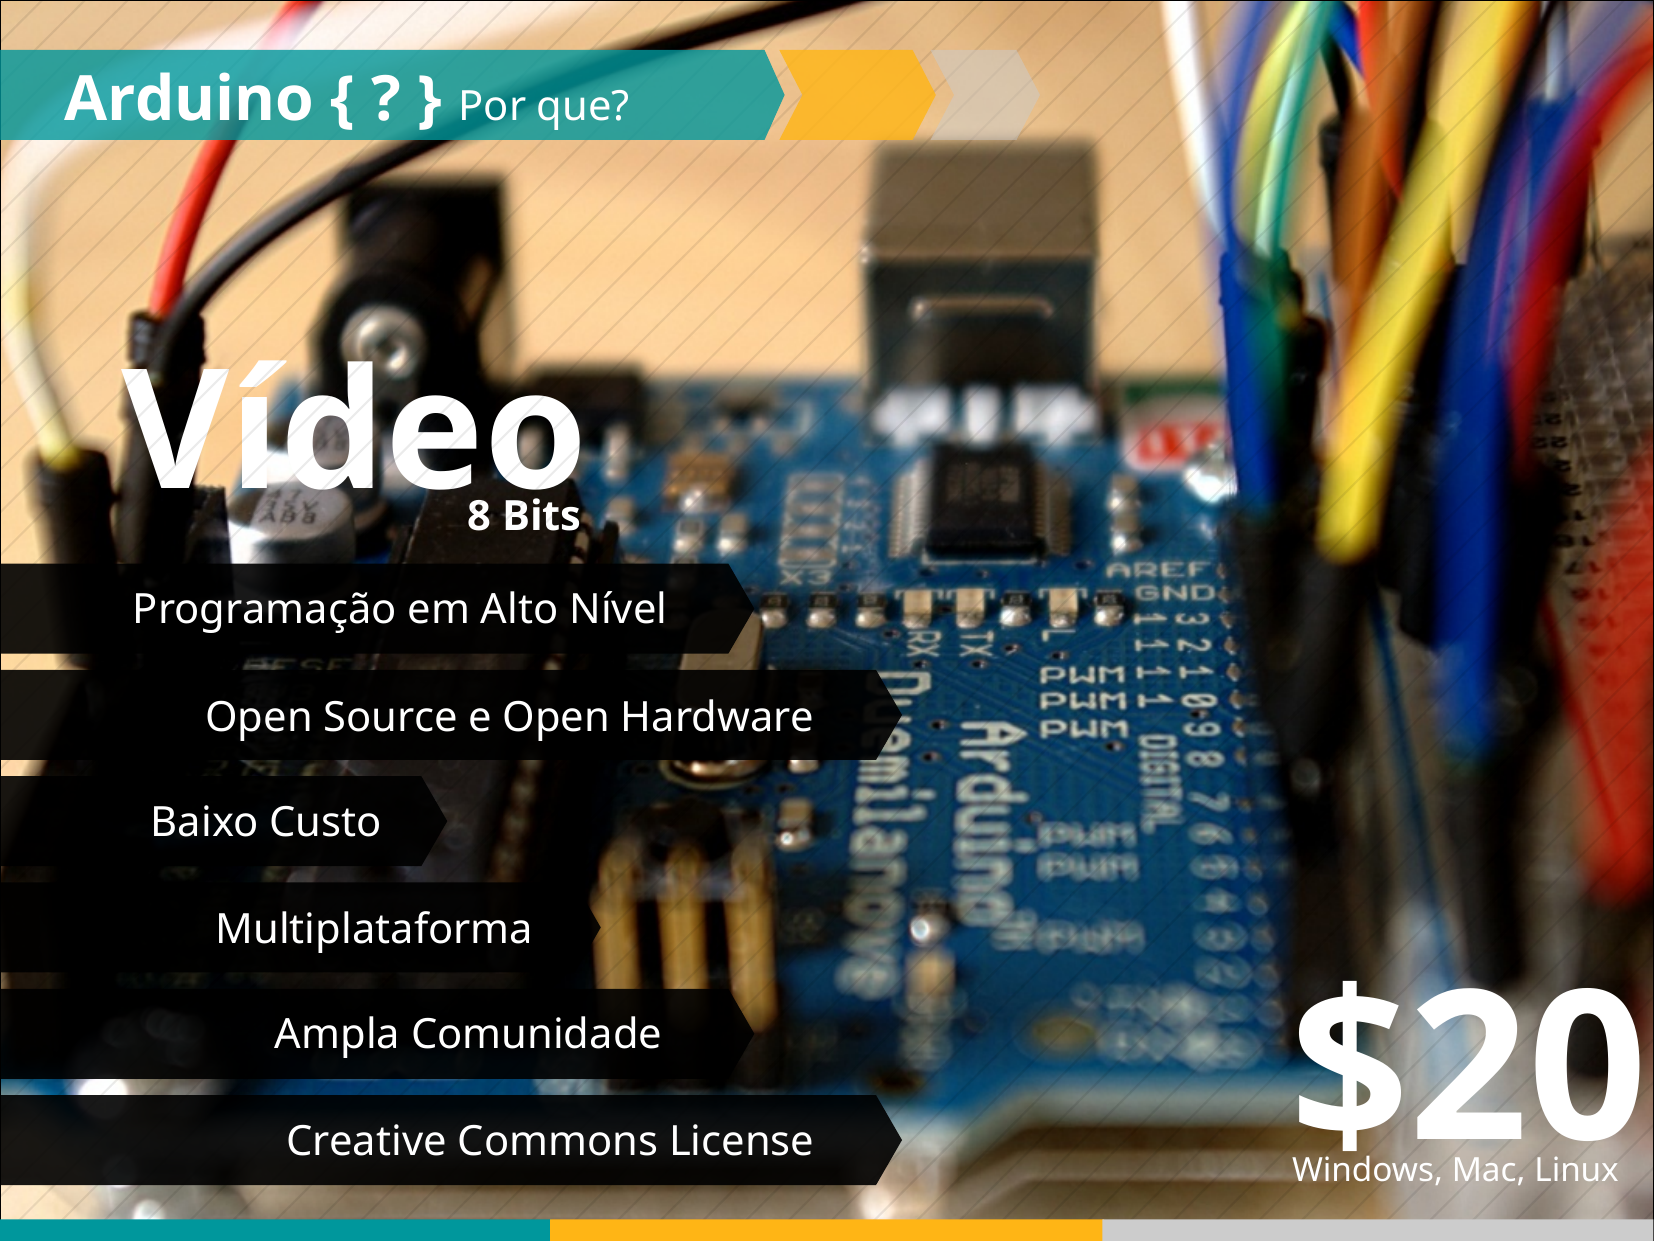

Arduino { ? } Por que?
Vídeo
8 Bits
Programação em Alto Nível
Open Source e Open Hardware
Baixo Custo
Multiplataforma
$20
Ampla Comunidade
Creative Commons License
Windows, Mac, Linux